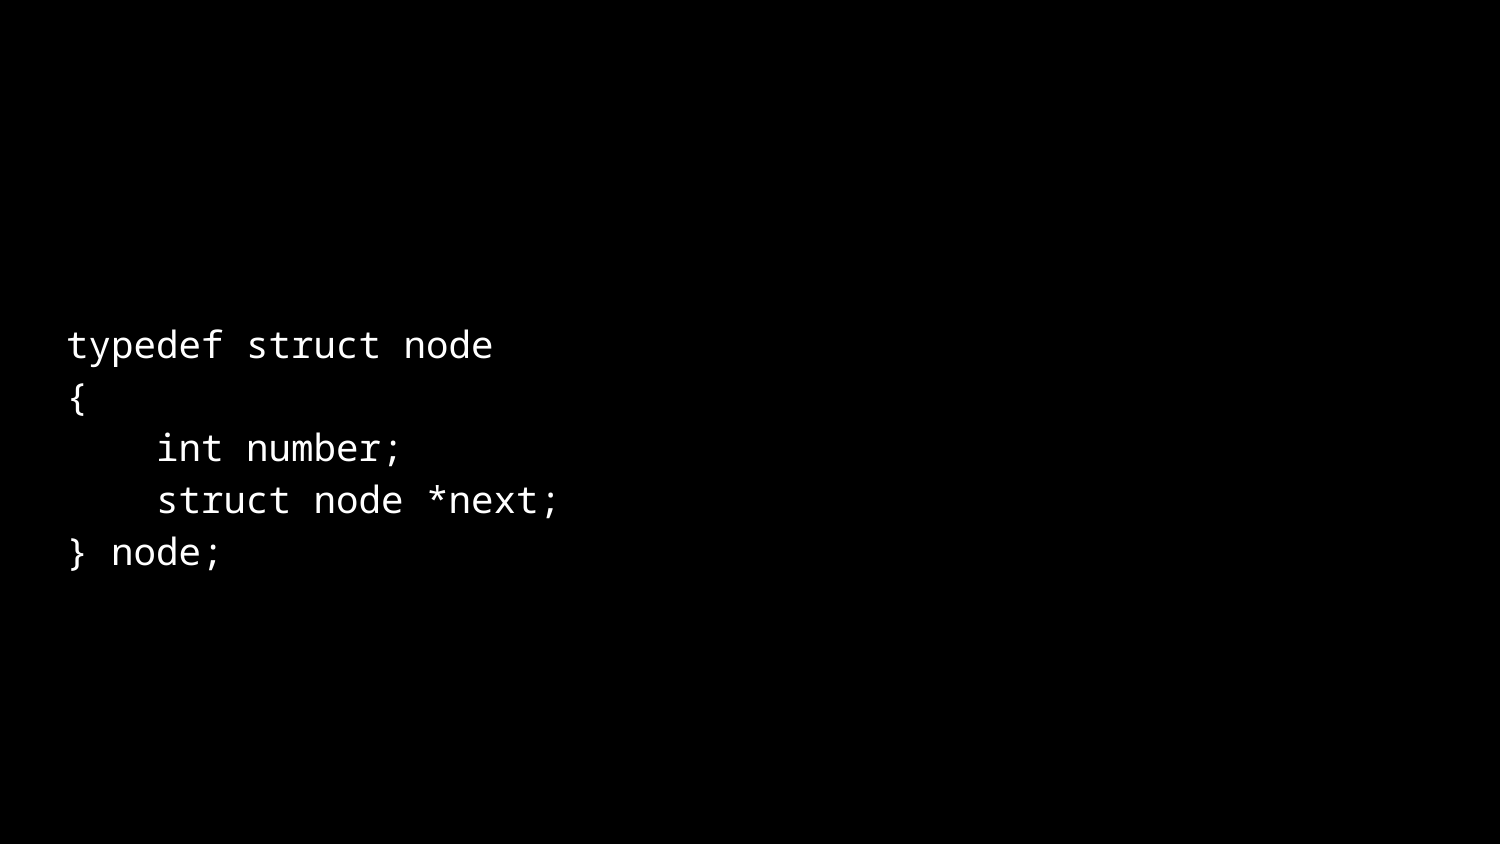

# typedef struct node
{
 int number;
 struct node *next;
} node;